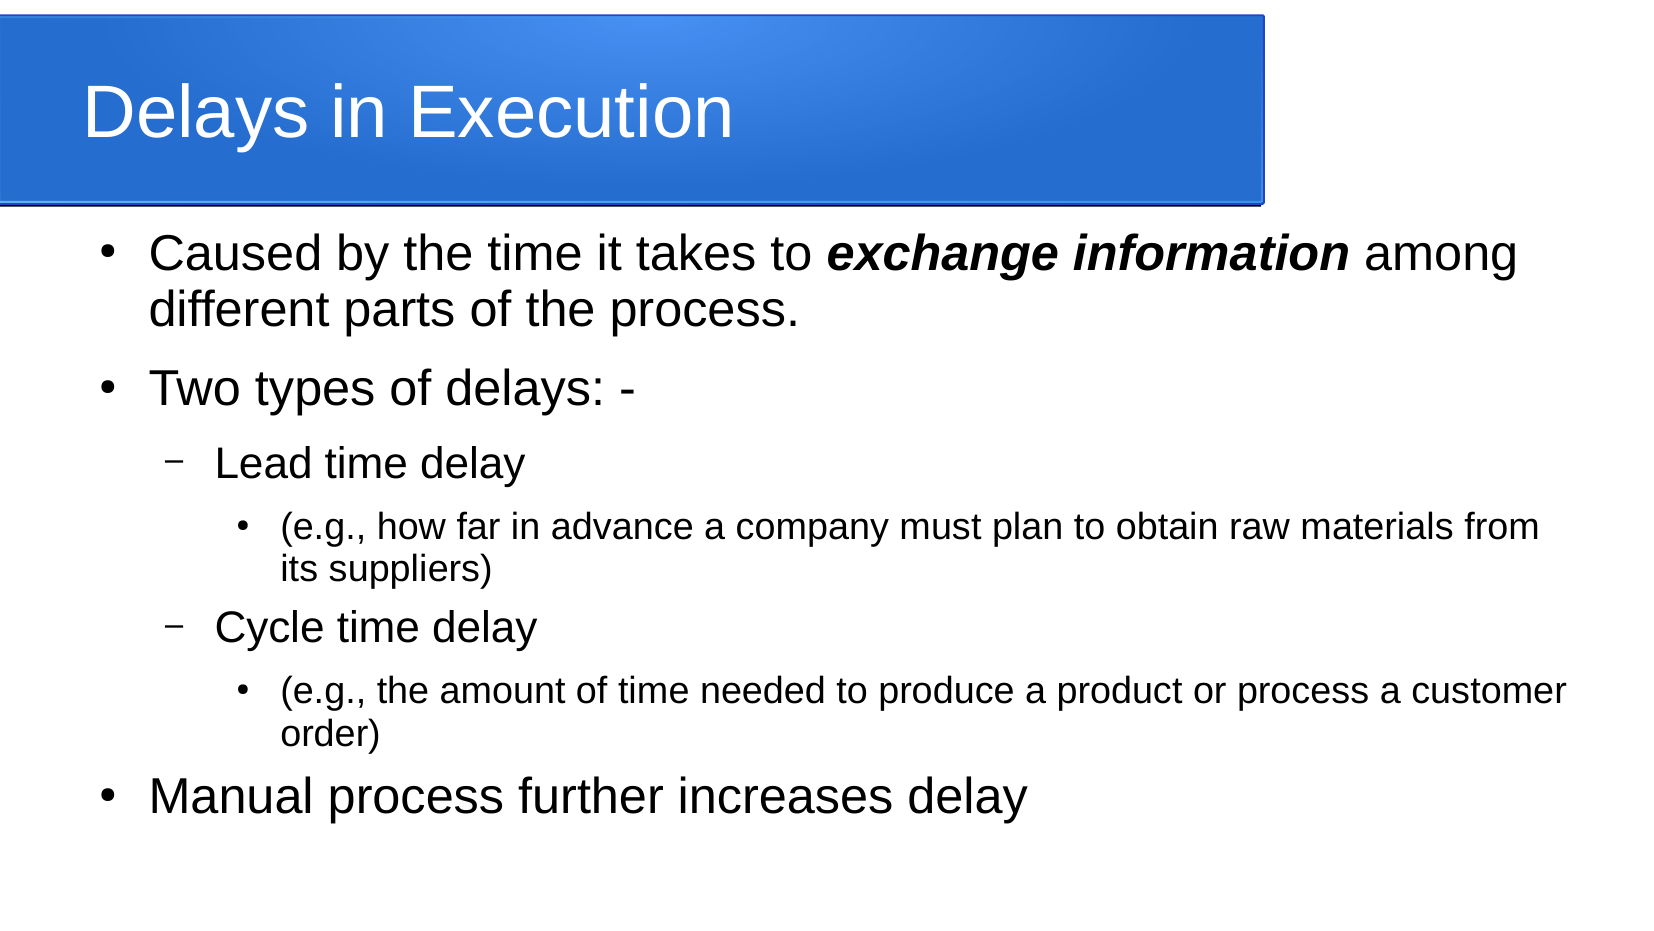

# Delays in Execution
Caused by the time it takes to exchange information among different parts of the process.
Two types of delays: -
Lead time delay
(e.g., how far in advance a company must plan to obtain raw materials from its suppliers)
Cycle time delay
(e.g., the amount of time needed to produce a product or process a customer order)
Manual process further increases delay